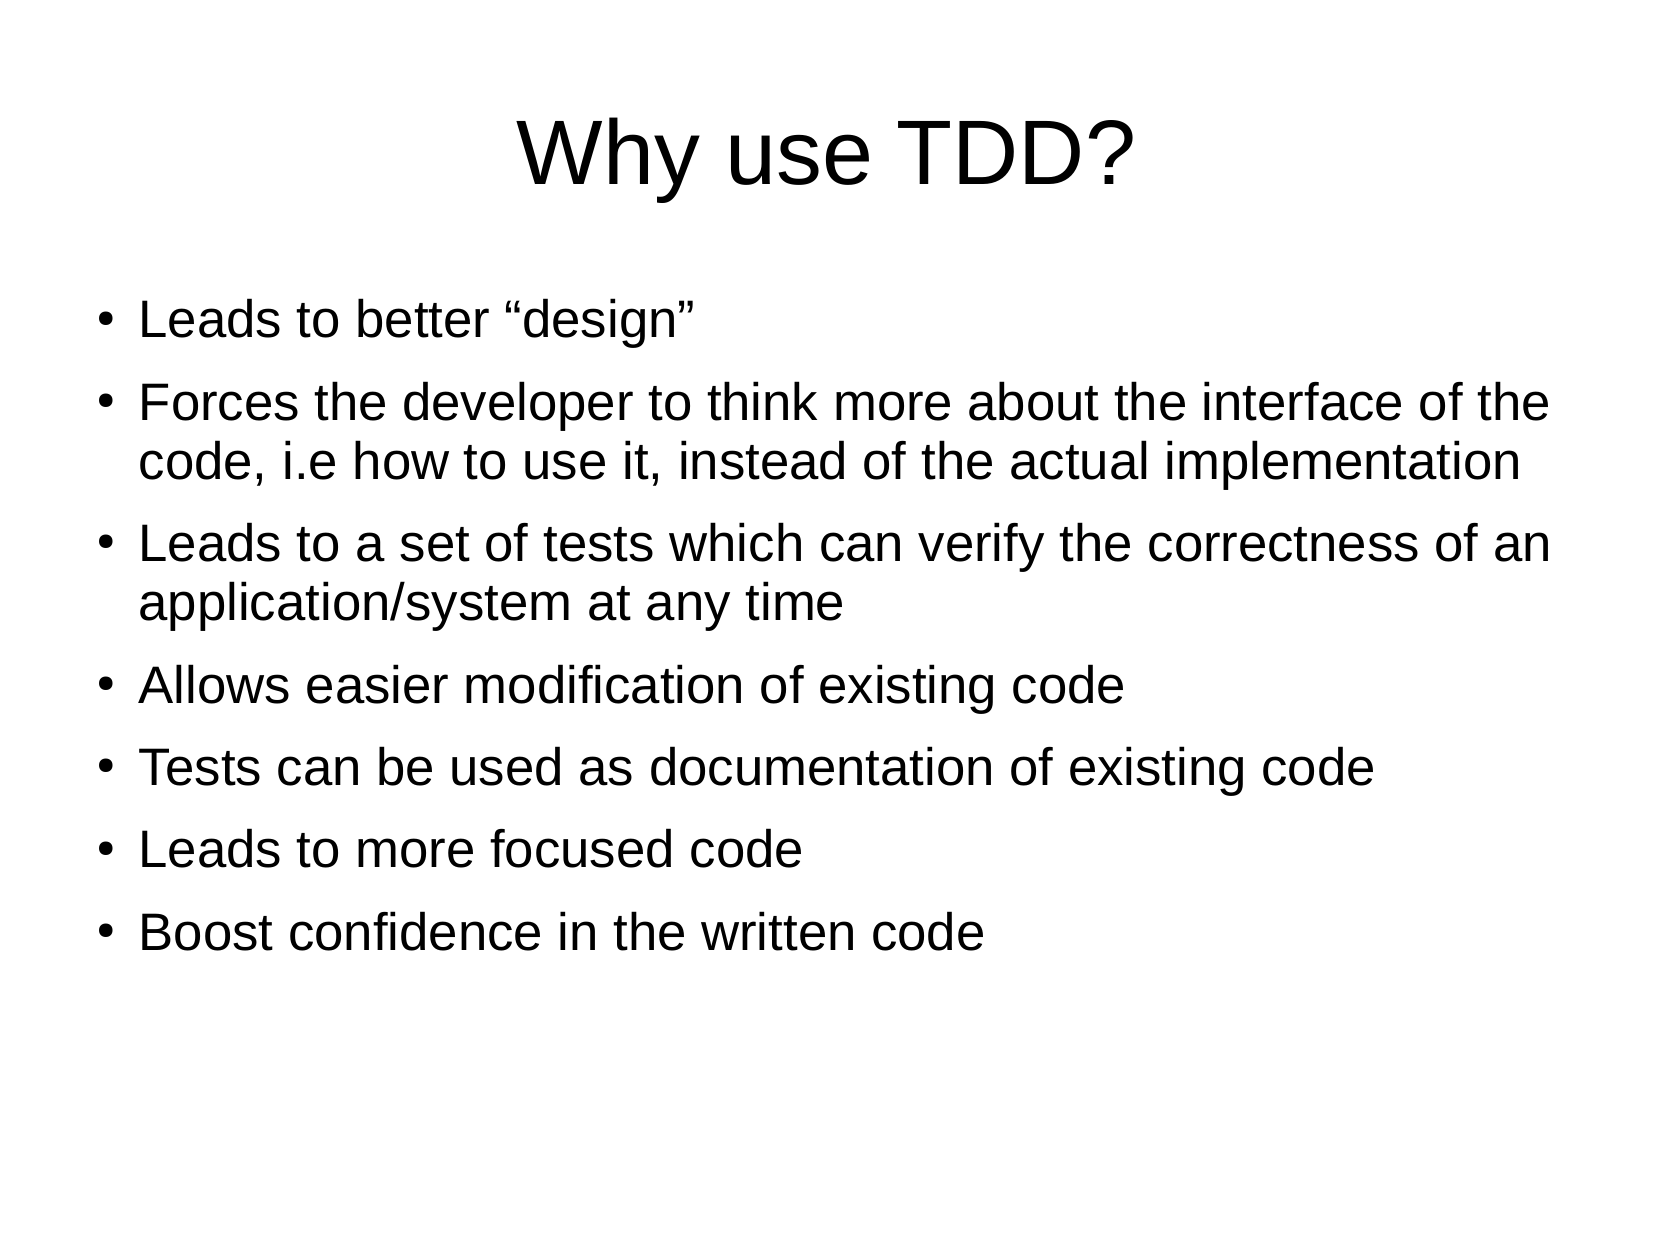

# Why use TDD?
Leads to better “design”
Forces the developer to think more about the interface of the code, i.e how to use it, instead of the actual implementation
Leads to a set of tests which can verify the correctness of an application/system at any time
Allows easier modification of existing code
Tests can be used as documentation of existing code
Leads to more focused code
Boost confidence in the written code